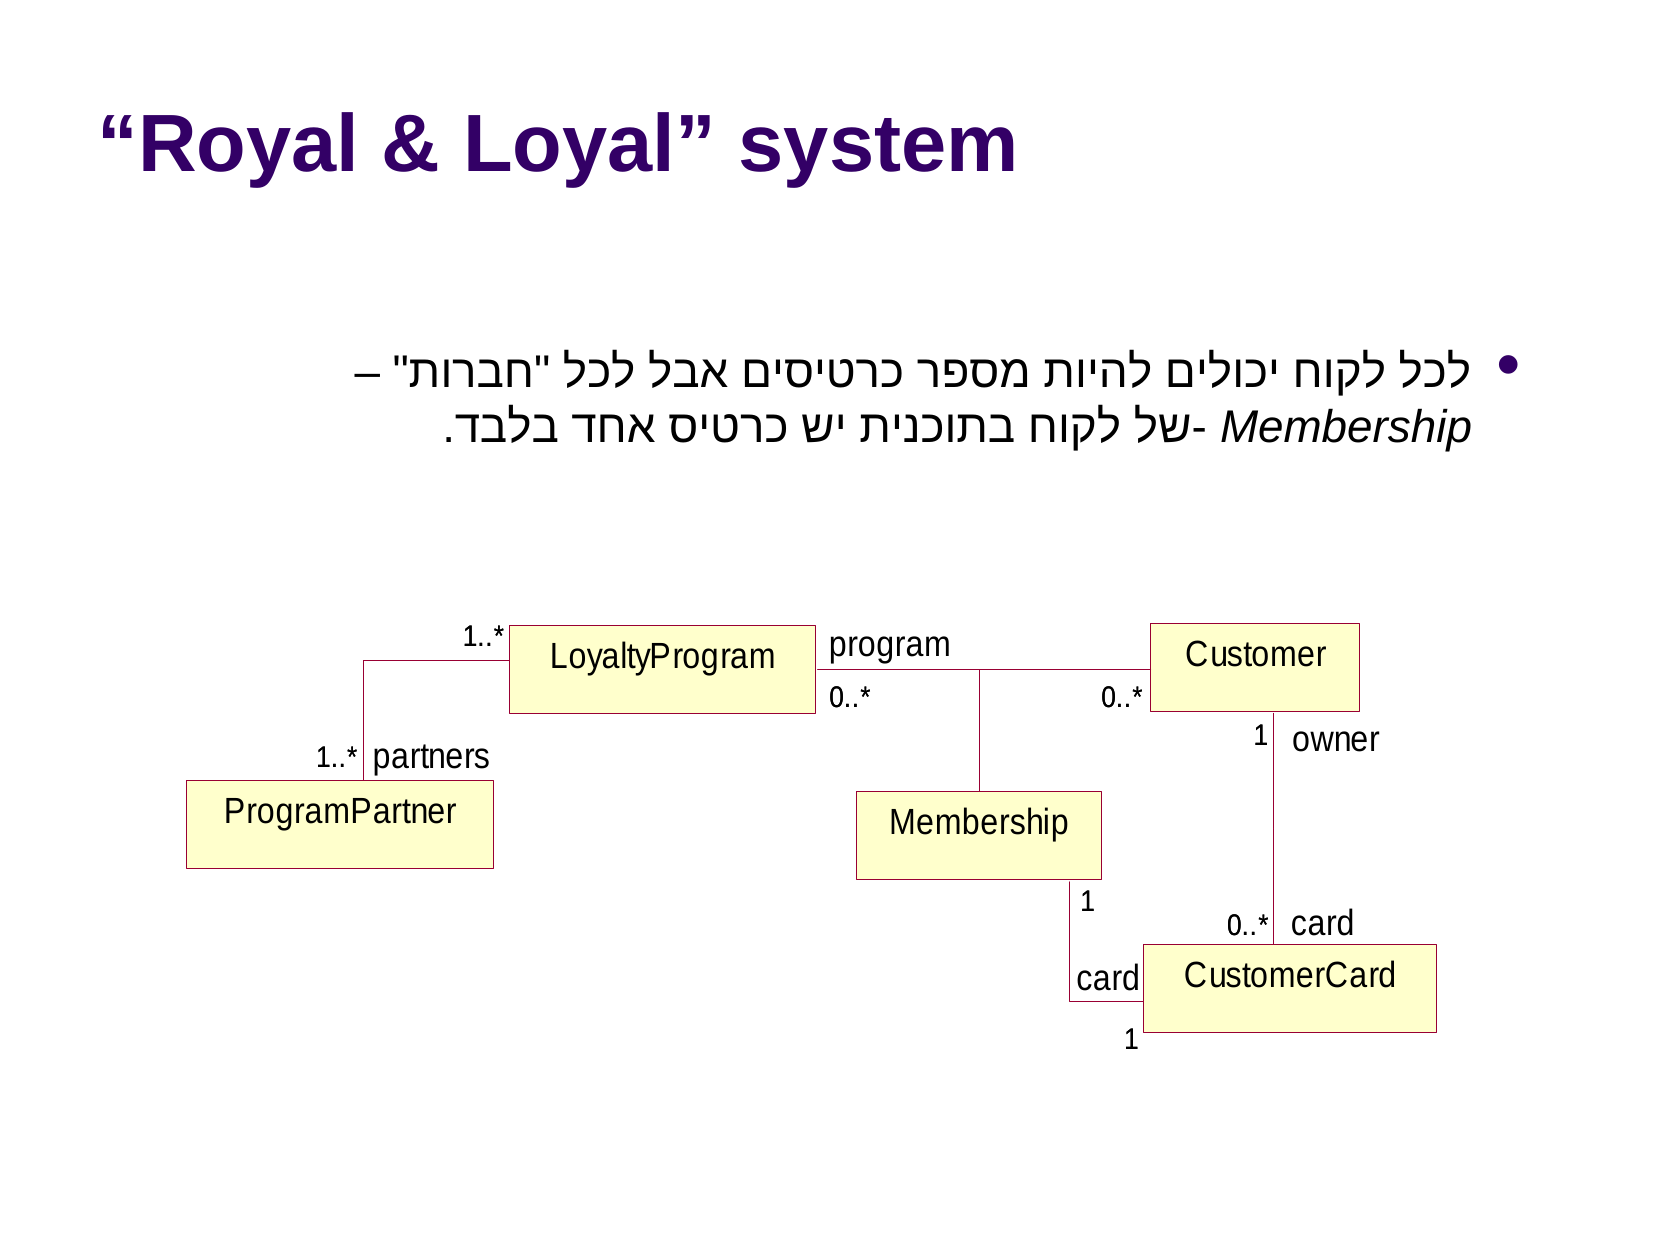

# “Royal & Loyal” system
לכל לקוח יכולים להיות מספר כרטיסים אבל לכל "חברות" – Membership -של לקוח בתוכנית יש כרטיס אחד בלבד.